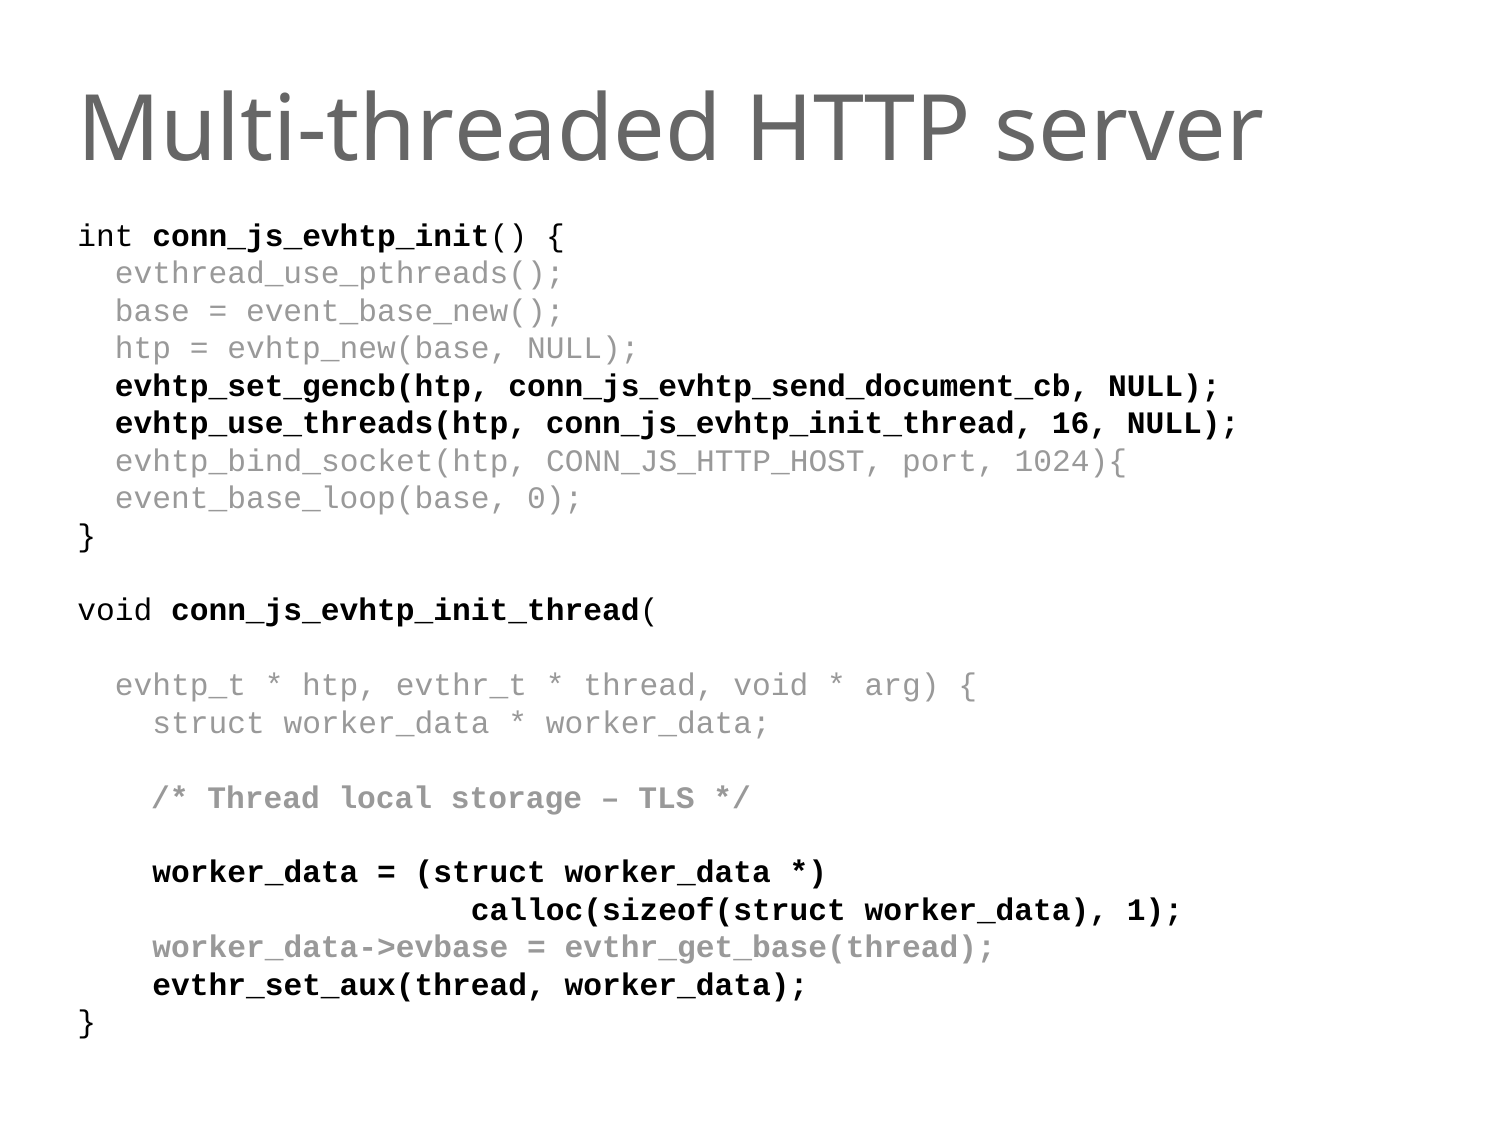

# Multi-threaded HTTP server
int conn_js_evhtp_init() {
 evthread_use_pthreads();
 base = event_base_new();
 htp = evhtp_new(base, NULL);
 evhtp_set_gencb(htp, conn_js_evhtp_send_document_cb, NULL);
 evhtp_use_threads(htp, conn_js_evhtp_init_thread, 16, NULL);
 evhtp_bind_socket(htp, CONN_JS_HTTP_HOST, port, 1024){
 event_base_loop(base, 0);
}
void conn_js_evhtp_init_thread(
 evhtp_t * htp, evthr_t * thread, void * arg) {
 struct worker_data * worker_data;
	/* Thread local storage – TLS */
 worker_data = (struct worker_data *)
 calloc(sizeof(struct worker_data), 1);
 worker_data->evbase = evthr_get_base(thread);
 evthr_set_aux(thread, worker_data);
}